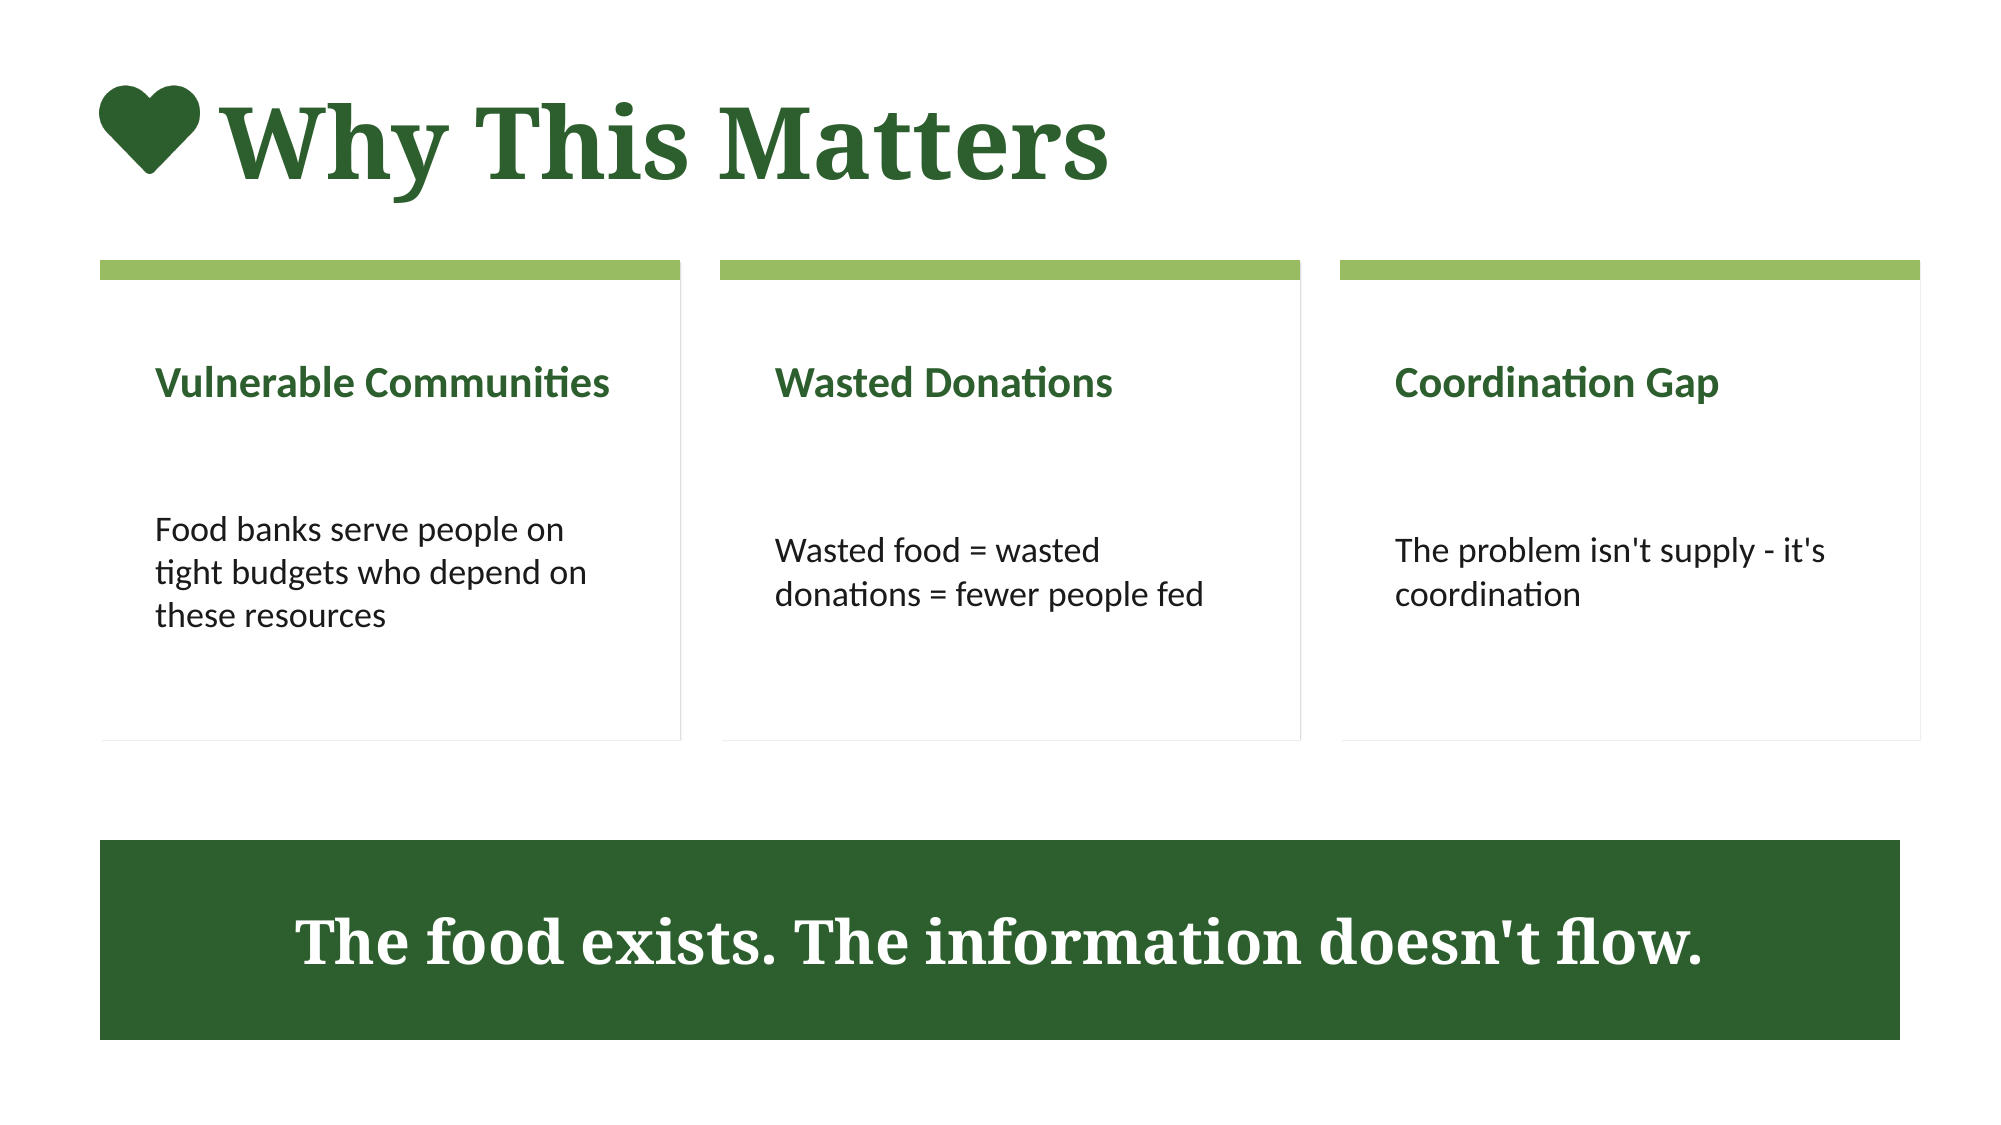

Why This Matters
Vulnerable Communities
Wasted Donations
Coordination Gap
Food banks serve people on tight budgets who depend on these resources
Wasted food = wasted donations = fewer people fed
The problem isn't supply - it's coordination
The food exists. The information doesn't flow.